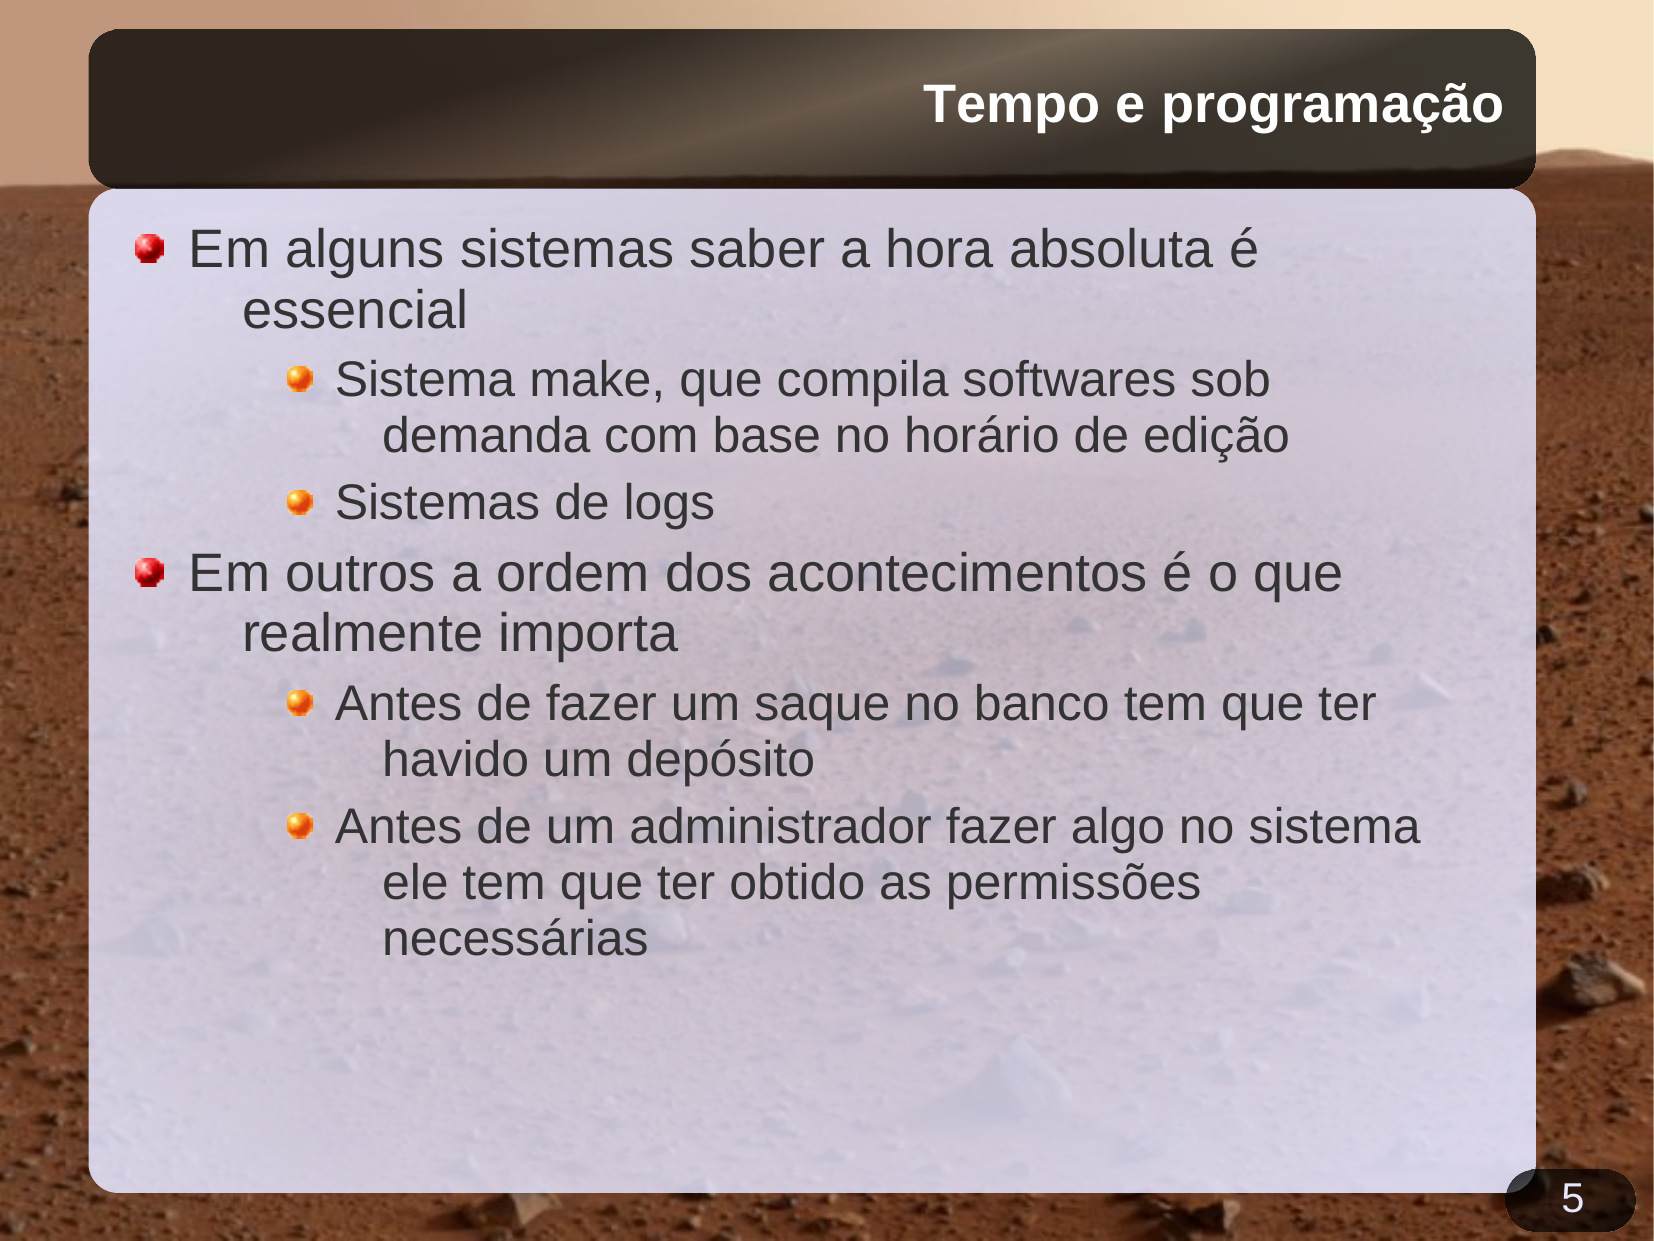

# Tempo e programação
Em alguns sistemas saber a hora absoluta é essencial
Sistema make, que compila softwares sob demanda com base no horário de edição
Sistemas de logs
Em outros a ordem dos acontecimentos é o que realmente importa
Antes de fazer um saque no banco tem que ter havido um depósito
Antes de um administrador fazer algo no sistema ele tem que ter obtido as permissões necessárias